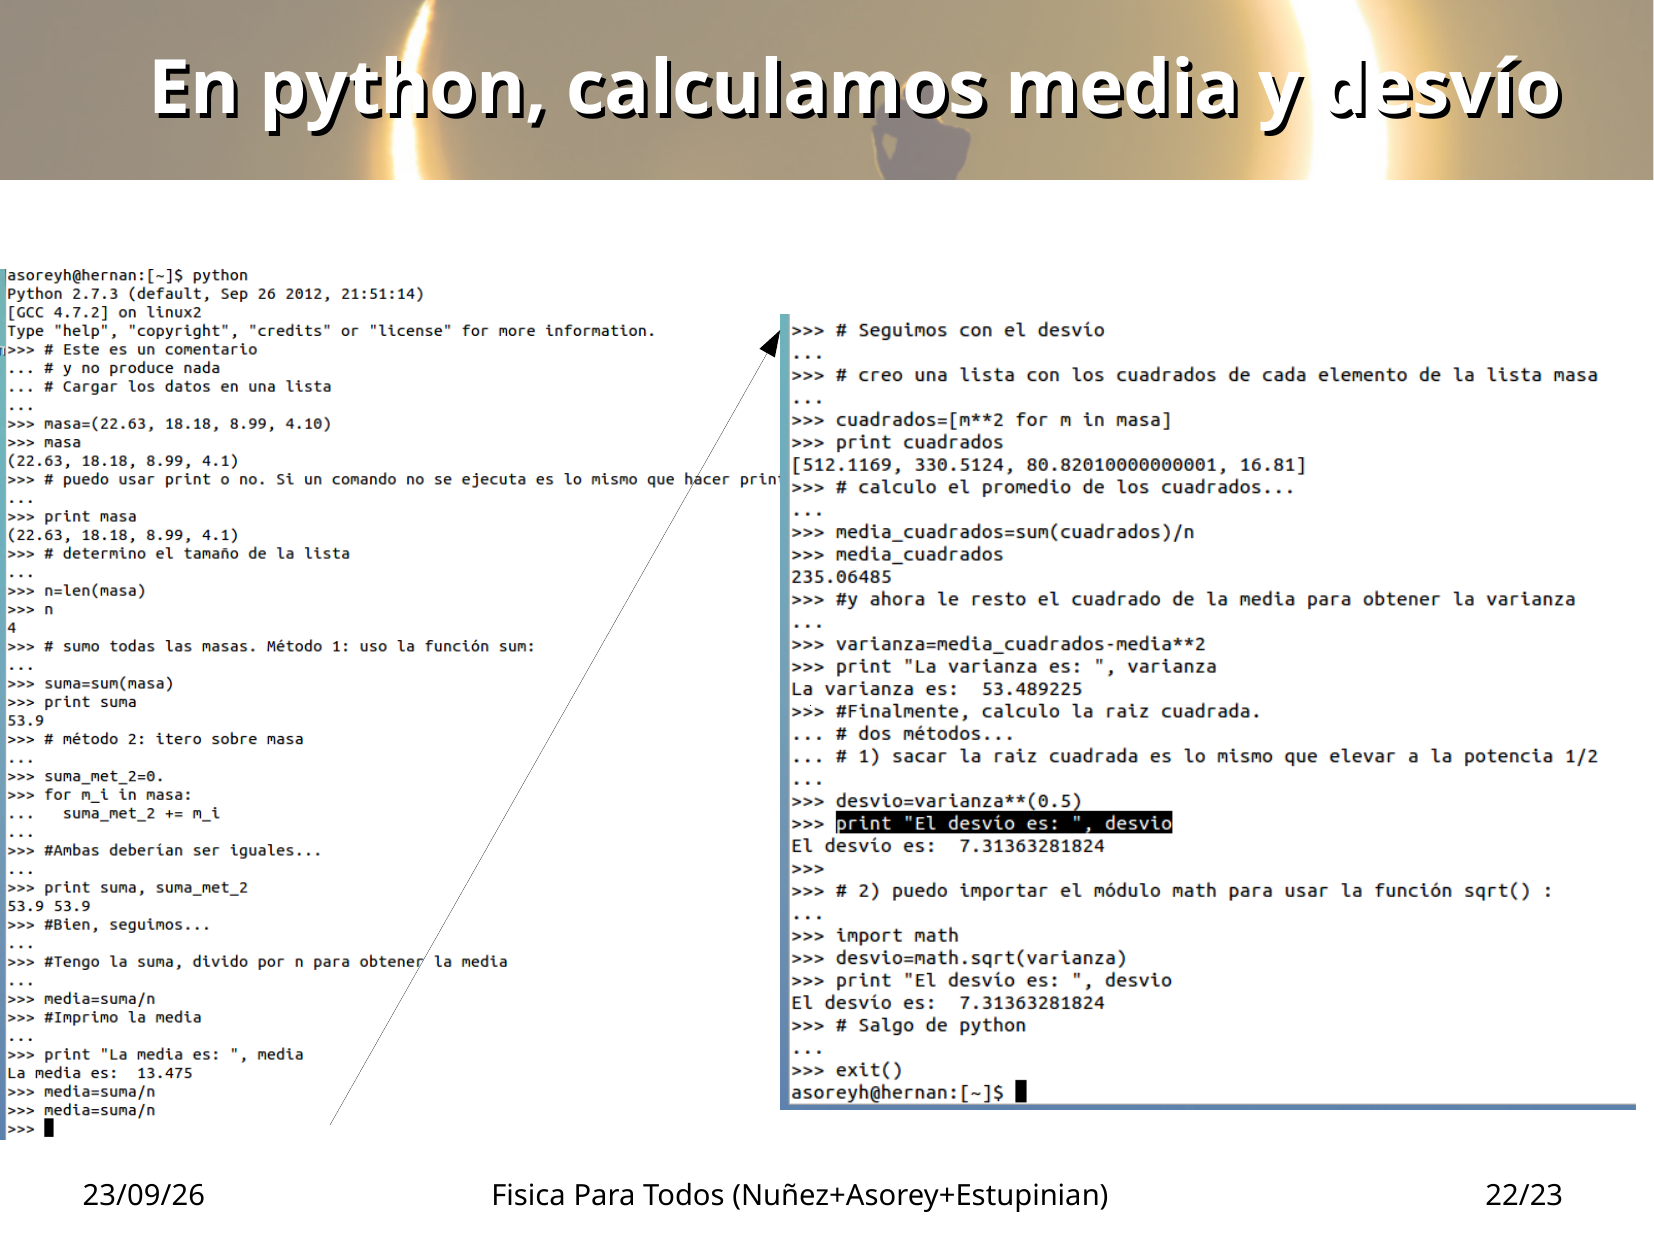

# En python, calculamos media y desvío
Fisica Para Todos (Nuñez+Asorey+Estupinian)
22